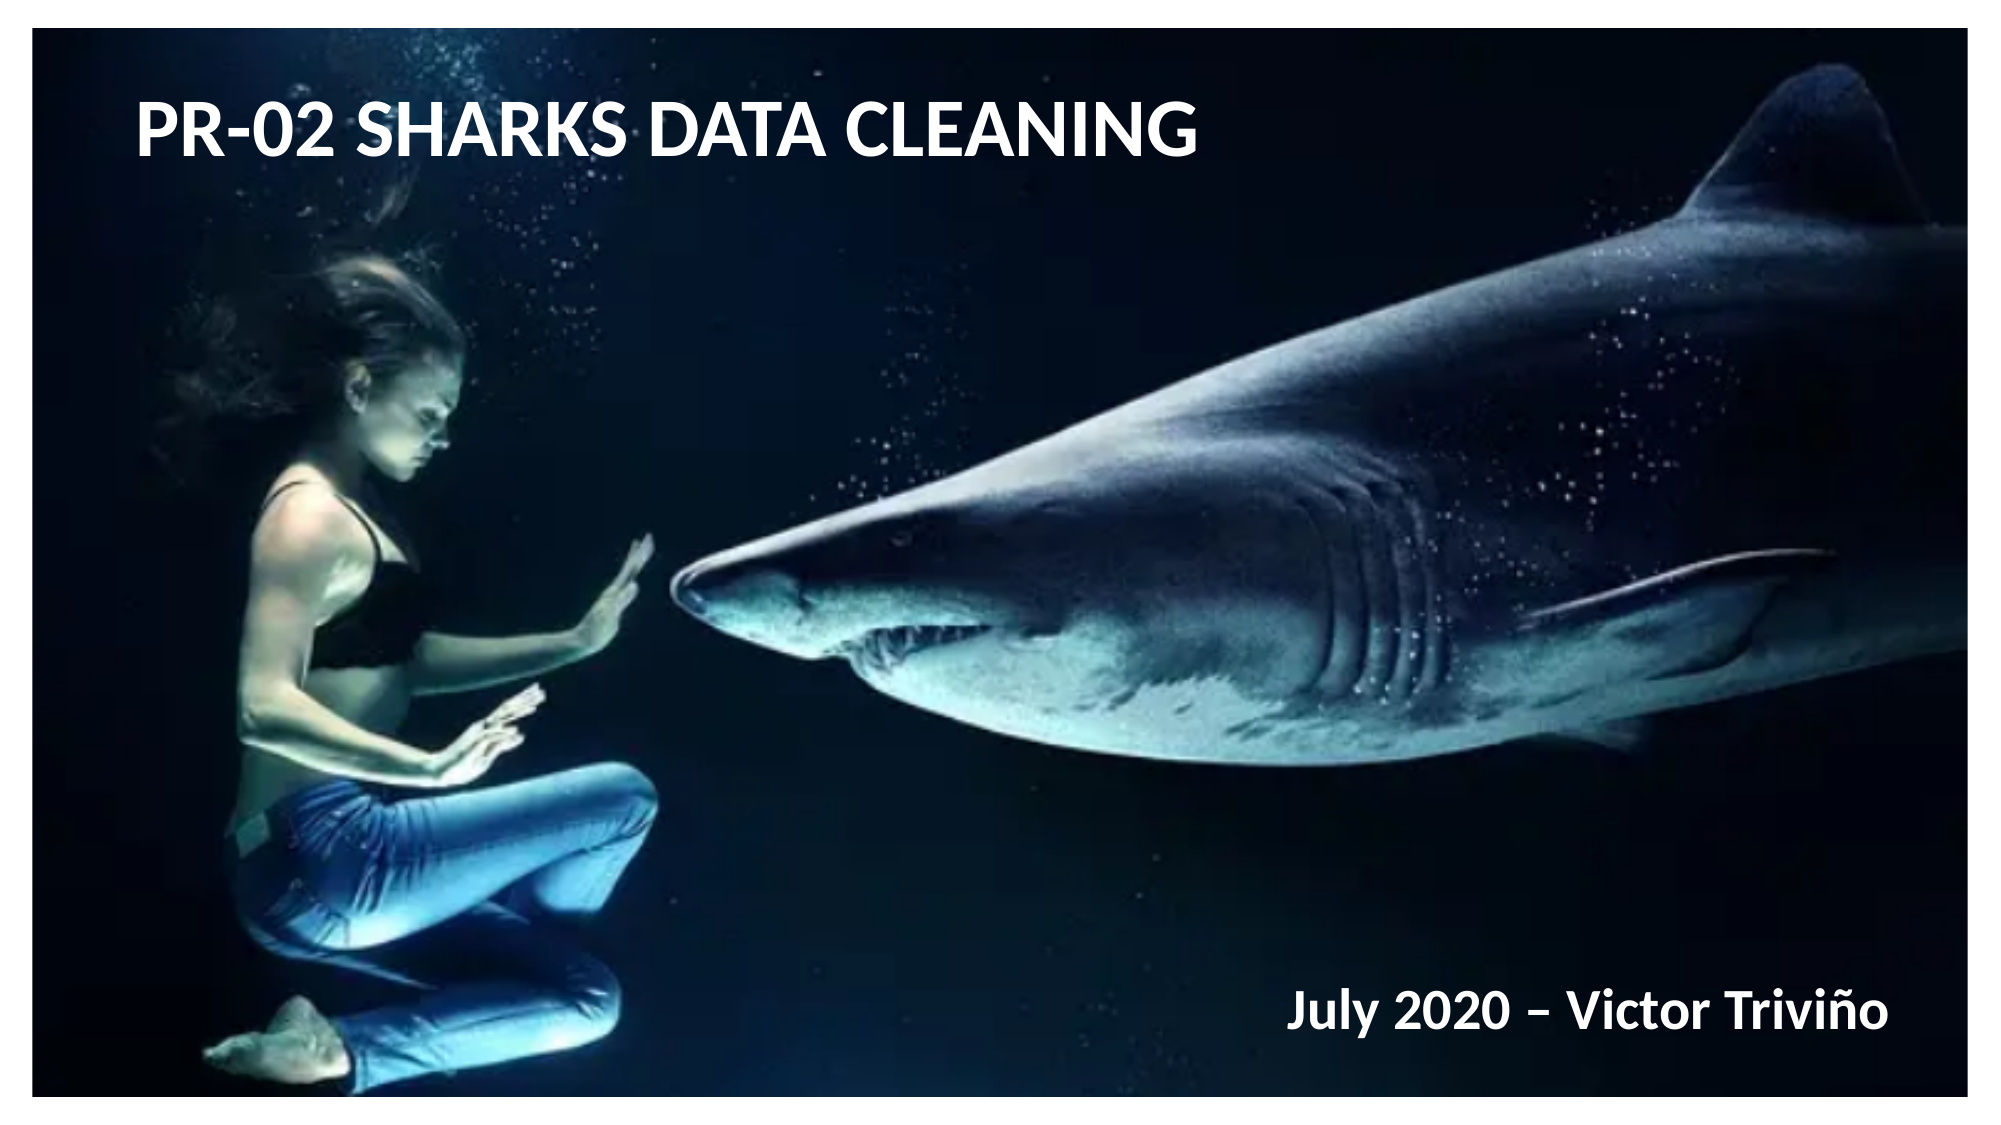

PR-02 SHARKS DATA CLEANING
July 2020 – Victor Triviño